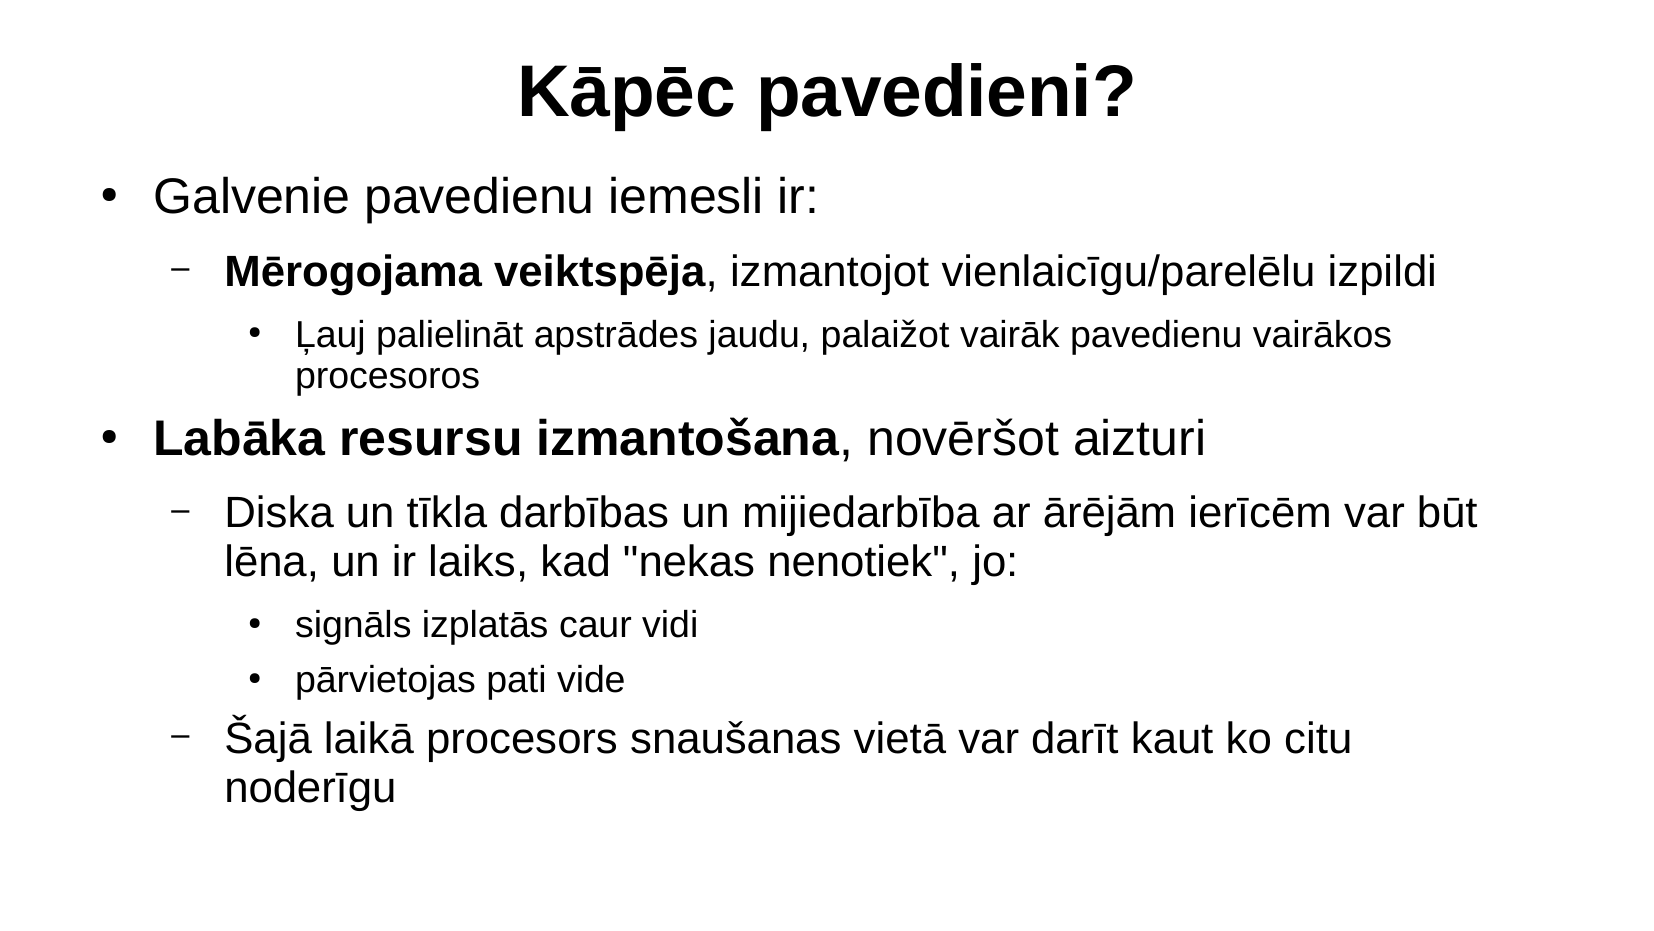

# Kāpēc pavedieni?
Galvenie pavedienu iemesli ir:
Mērogojama veiktspēja, izmantojot vienlaicīgu/parelēlu izpildi
Ļauj palielināt apstrādes jaudu, palaižot vairāk pavedienu vairākos procesoros
Labāka resursu izmantošana, novēršot aizturi
Diska un tīkla darbības un mijiedarbība ar ārējām ierīcēm var būt lēna, un ir laiks, kad "nekas nenotiek", jo:
signāls izplatās caur vidi
pārvietojas pati vide
Šajā laikā procesors snaušanas vietā var darīt kaut ko citu noderīgu